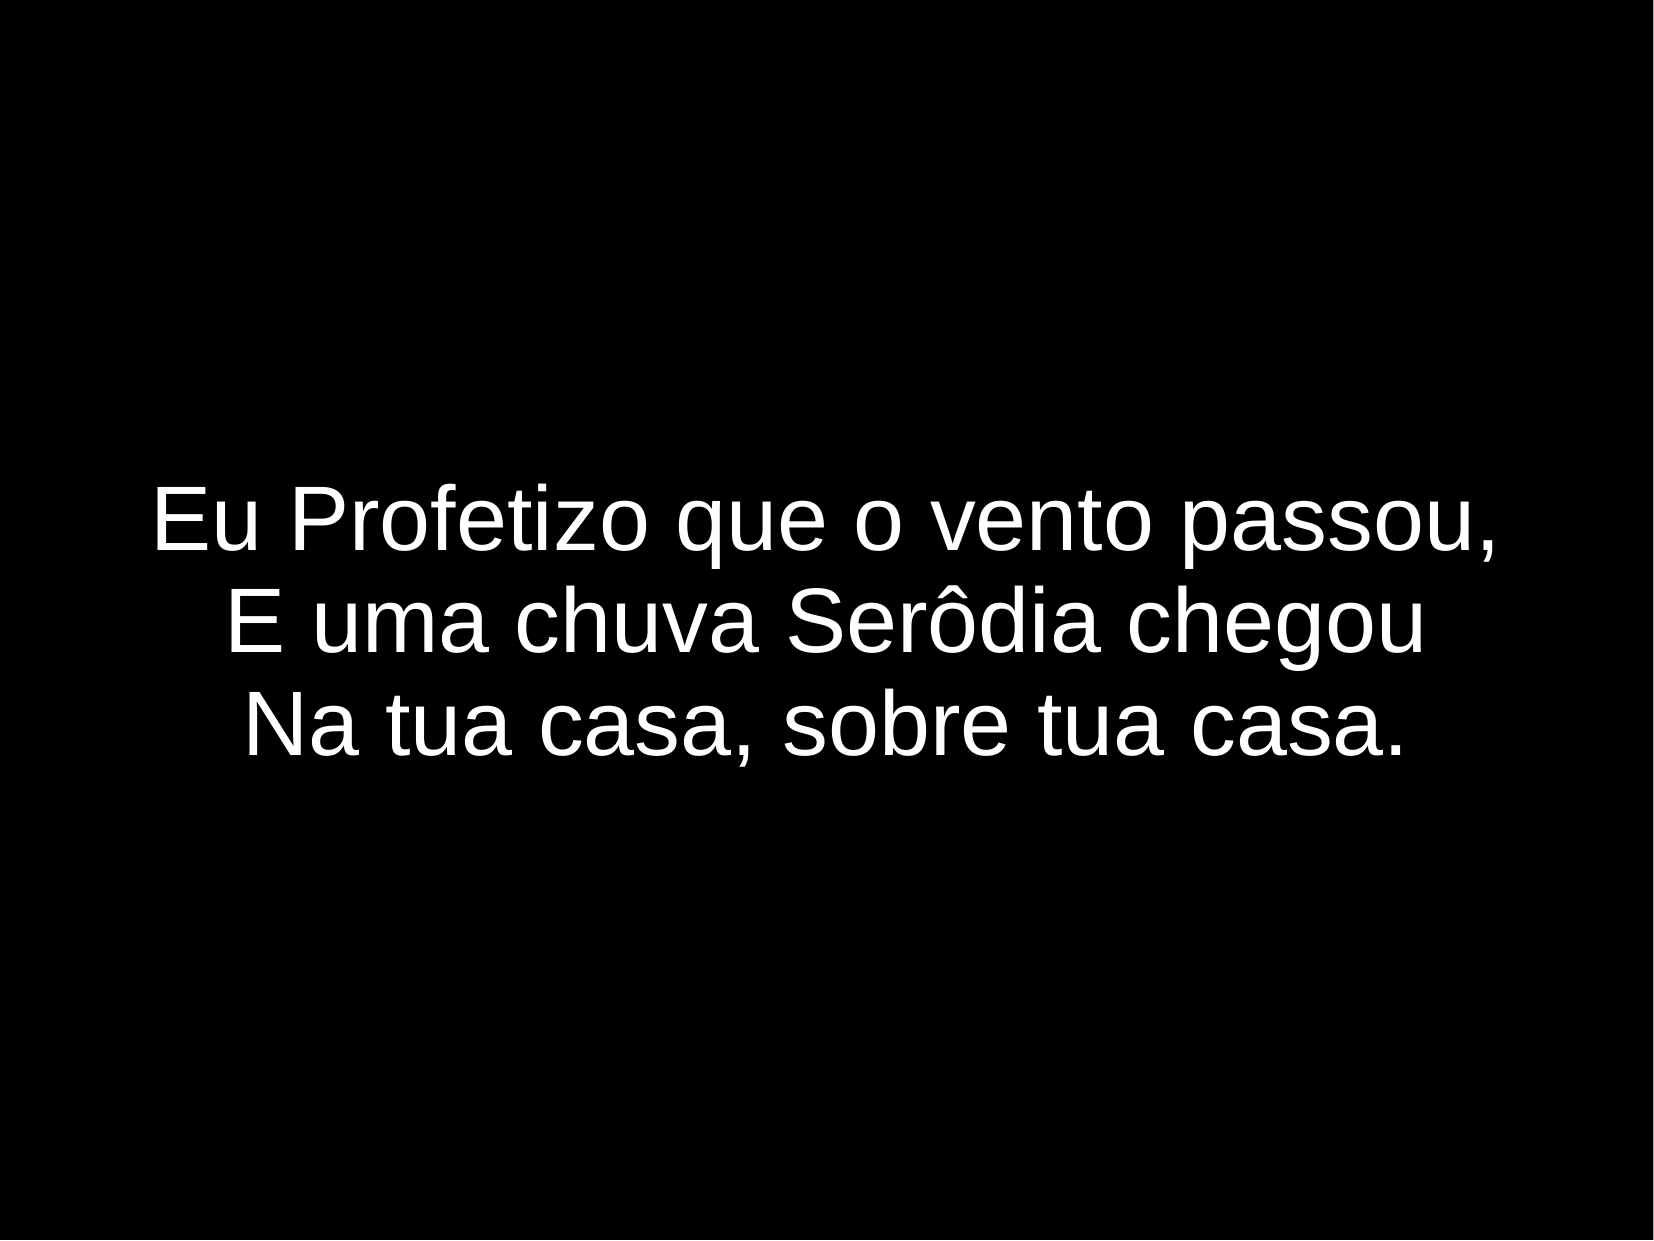

# Eu Profetizo que o vento passou,
E uma chuva Serôdia chegou
Na tua casa, sobre tua casa.